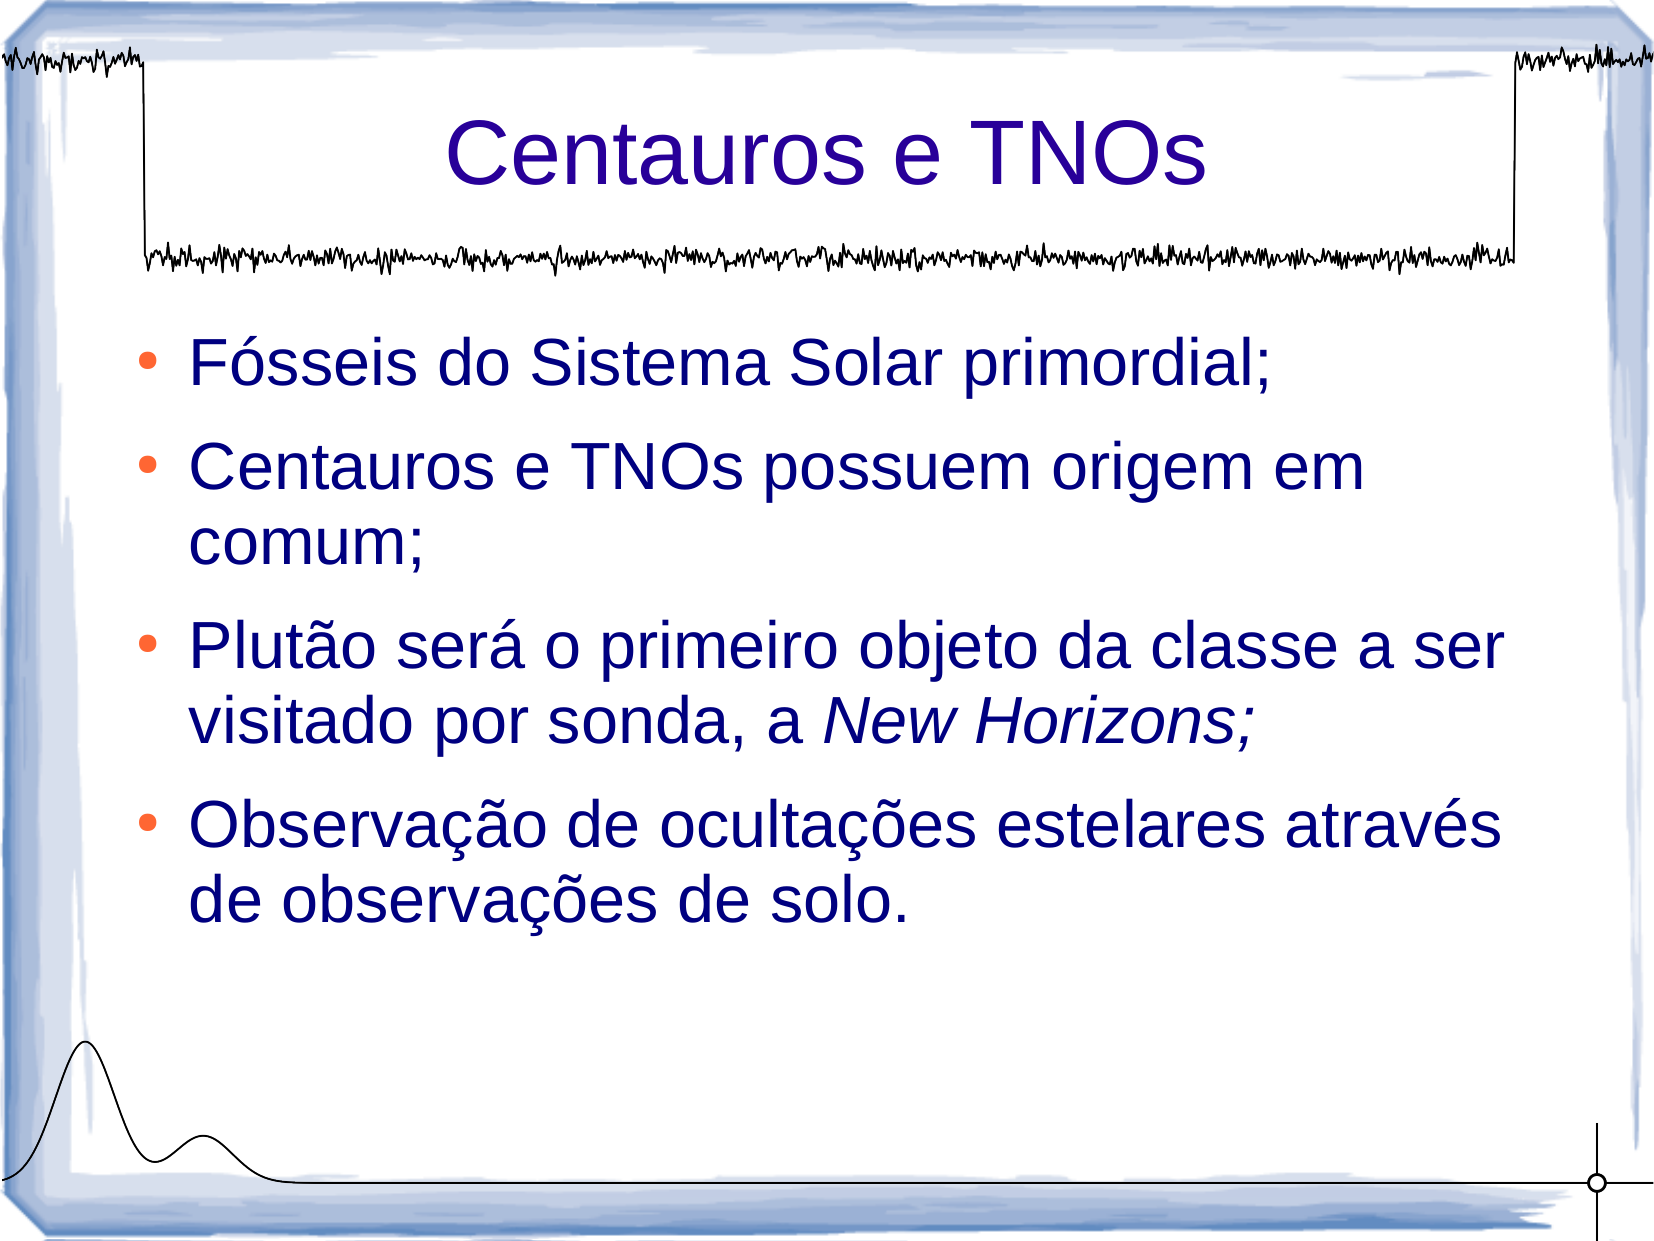

# Centauros e TNOs
Fósseis do Sistema Solar primordial;
Centauros e TNOs possuem origem em comum;
Plutão será o primeiro objeto da classe a ser visitado por sonda, a New Horizons;
Observação de ocultações estelares através de observações de solo.